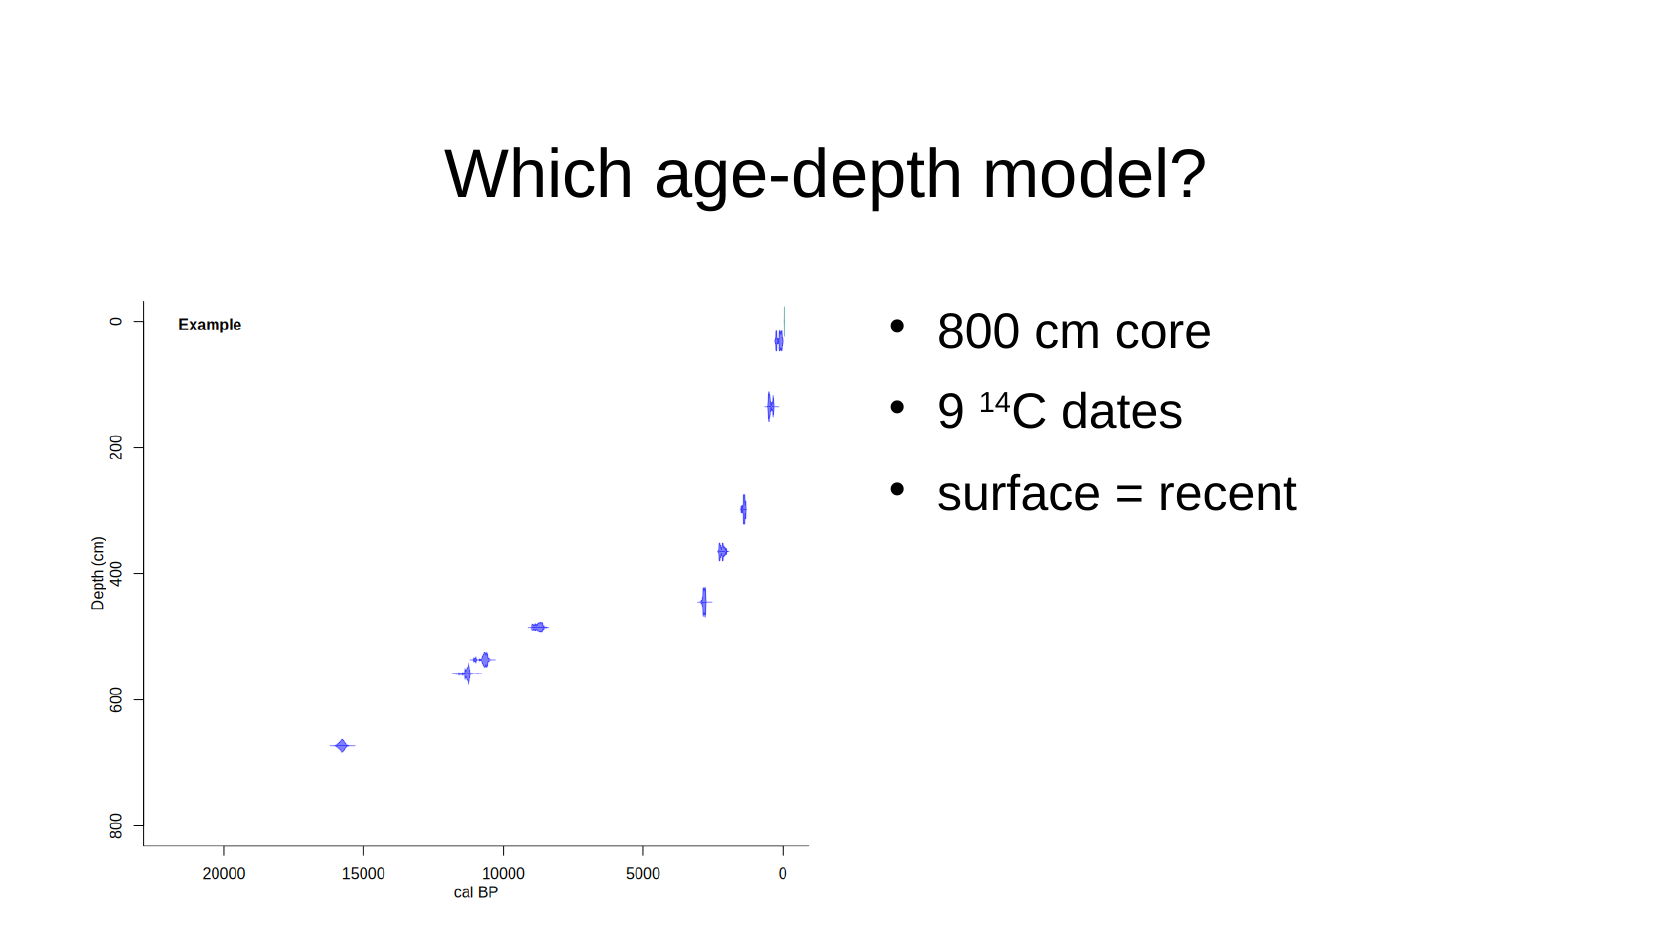

Which age-depth model?
800 cm core
9 14C dates
surface = recent